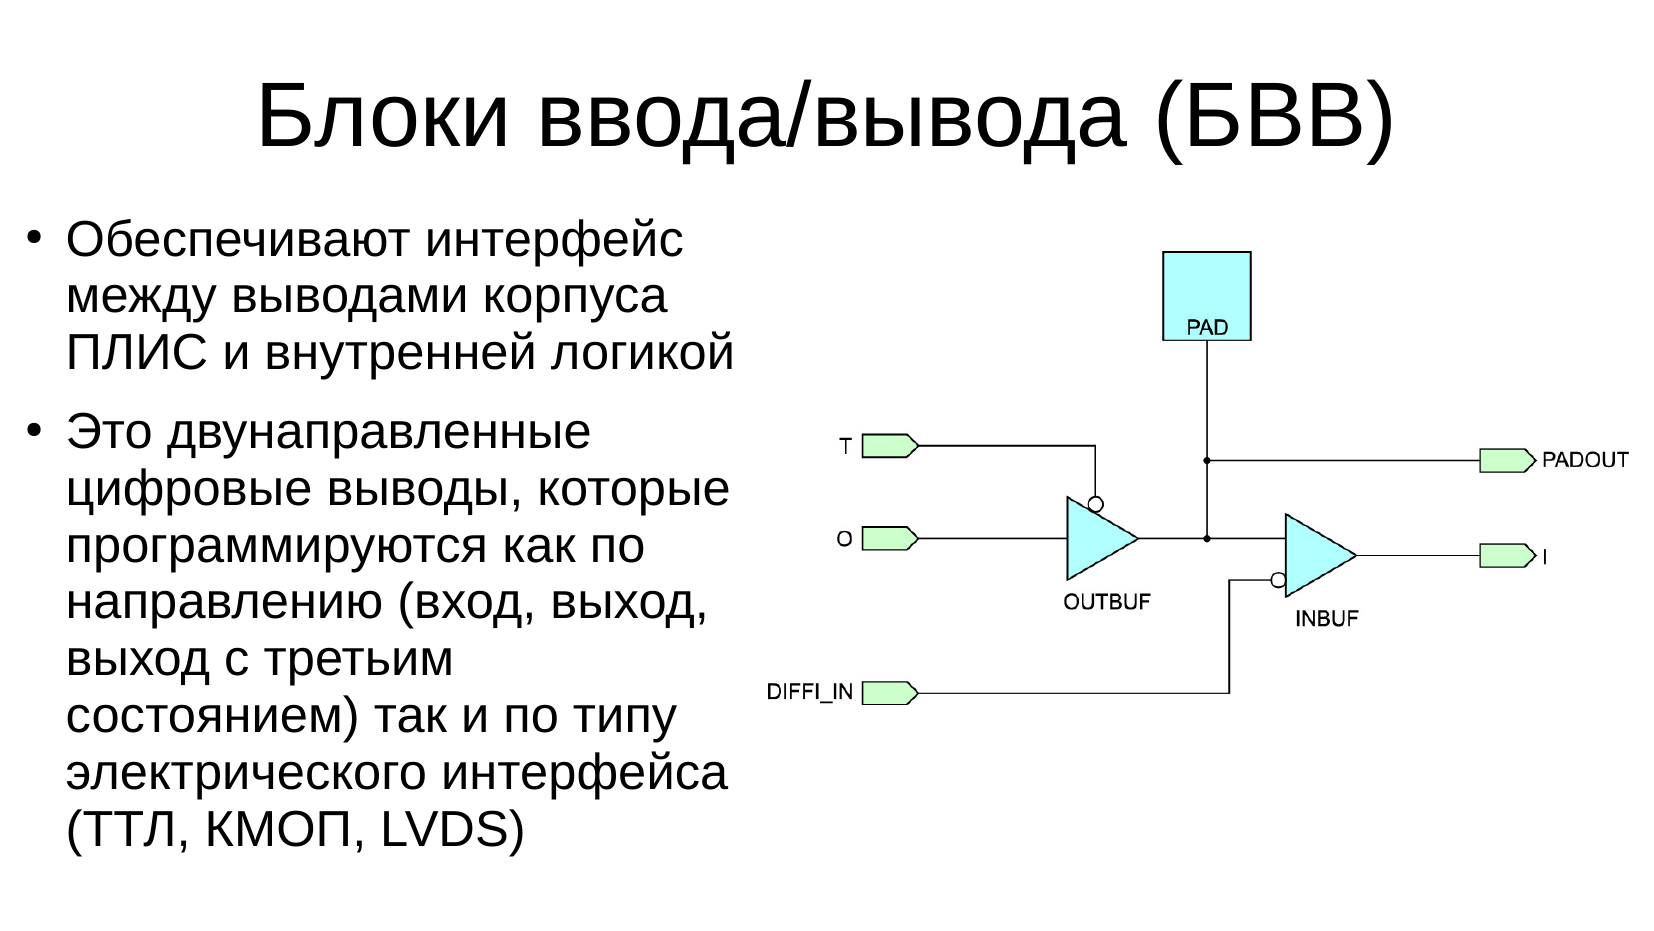

# Блоки ввода/вывода (БВВ)
Обеспечивают интерфейс между выводами корпуса ПЛИС и внутренней логикой
Это двунаправленные цифровые выводы, которые программируются как по направлению (вход, выход, выход с третьим состоянием) так и по типу электрического интерфейса (ТТЛ, КМОП, LVDS)